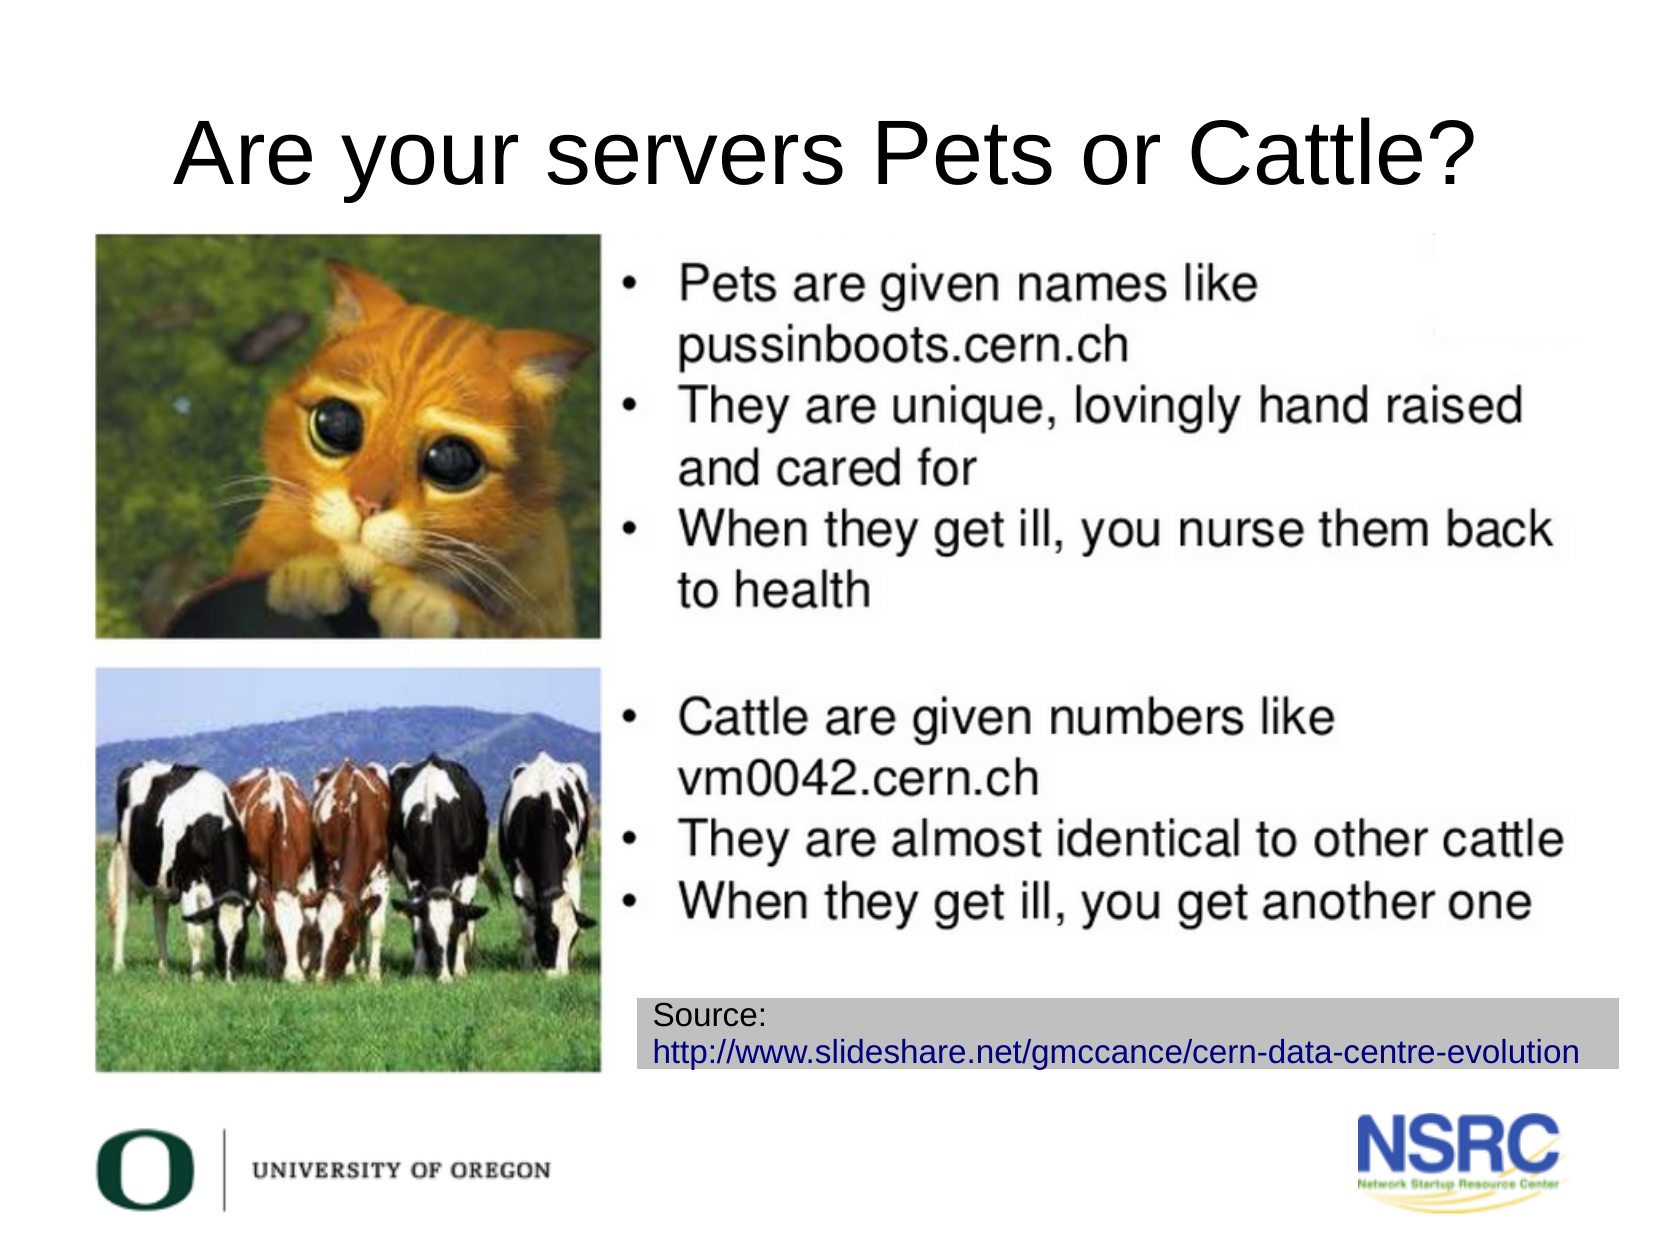

# Are your servers Pets or Cattle?
Source:
http://www.slideshare.net/gmccance/cern-data-centre-evolution